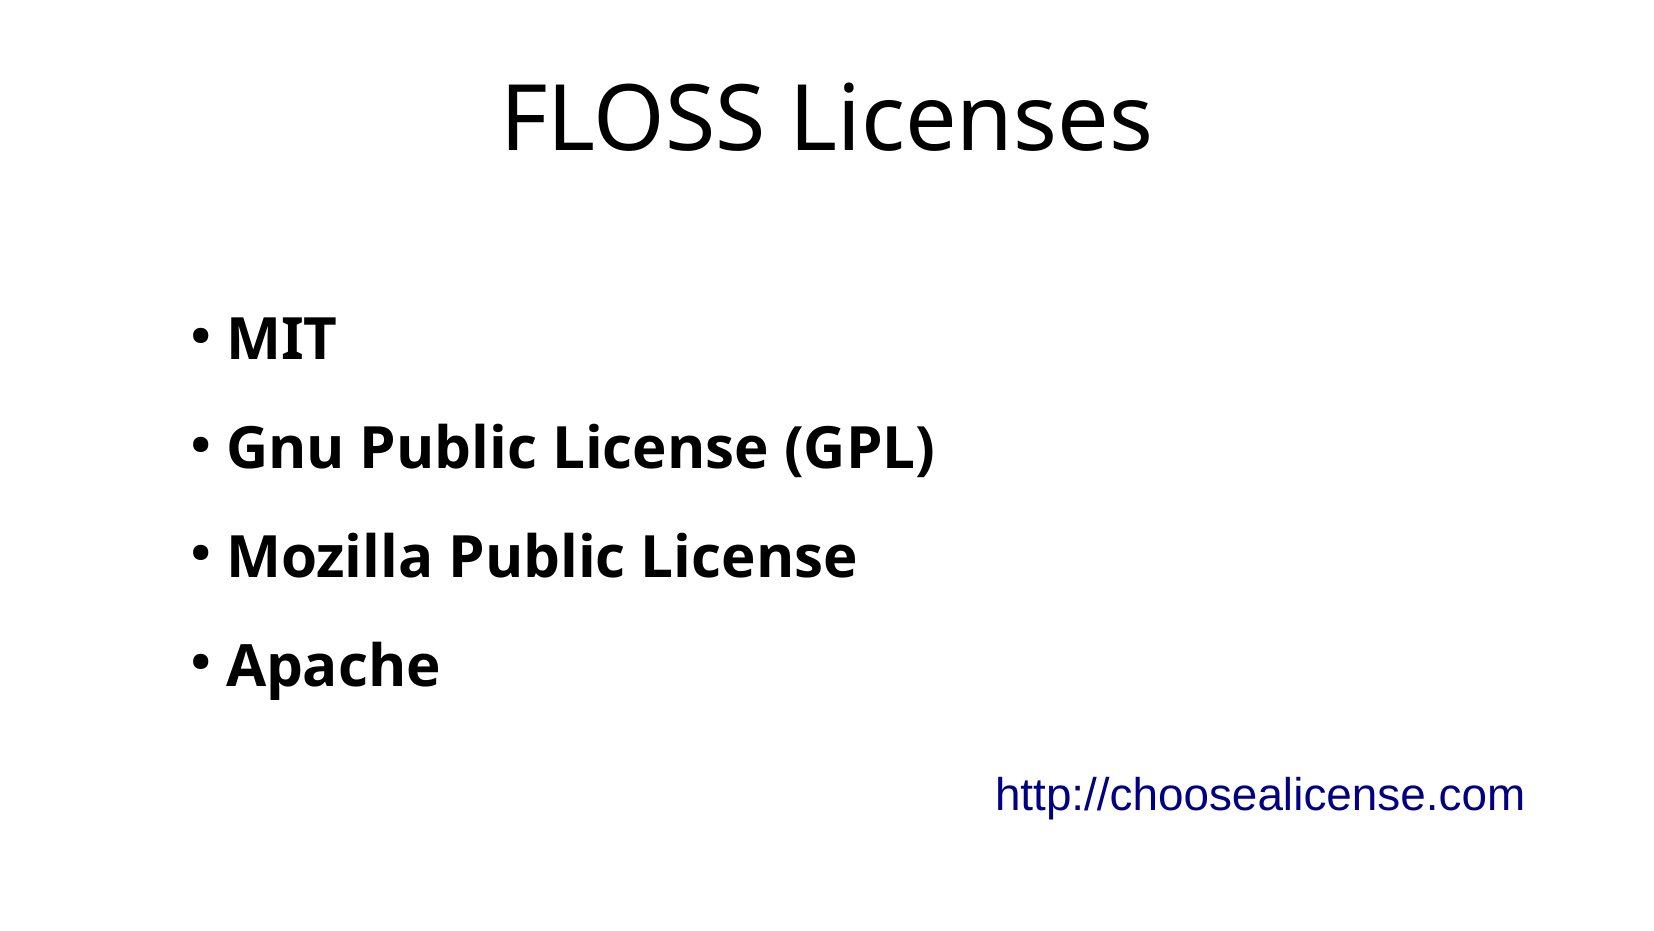

# FLOSS Licenses
MIT
Gnu Public License (GPL)
Mozilla Public License
Apache
http://choosealicense.com